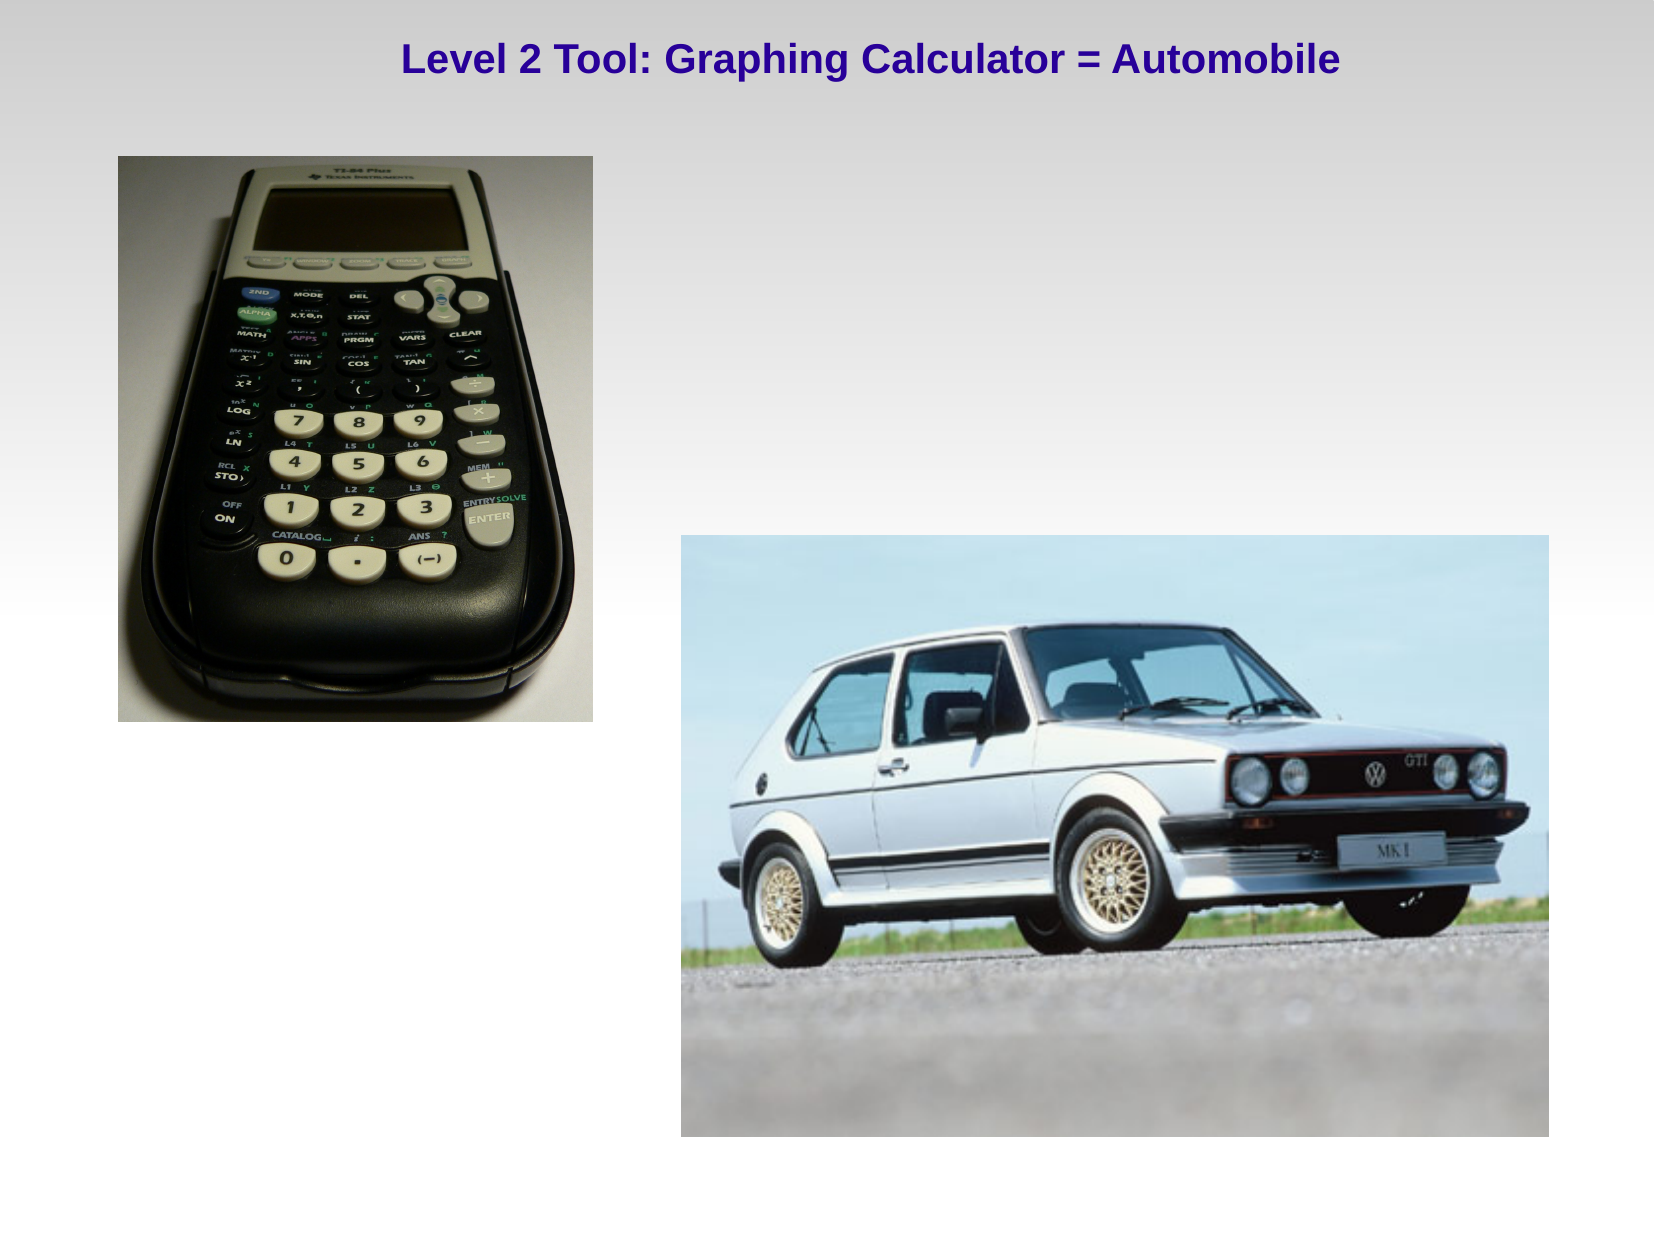

Level 2 Tool: Graphing Calculator = Automobile